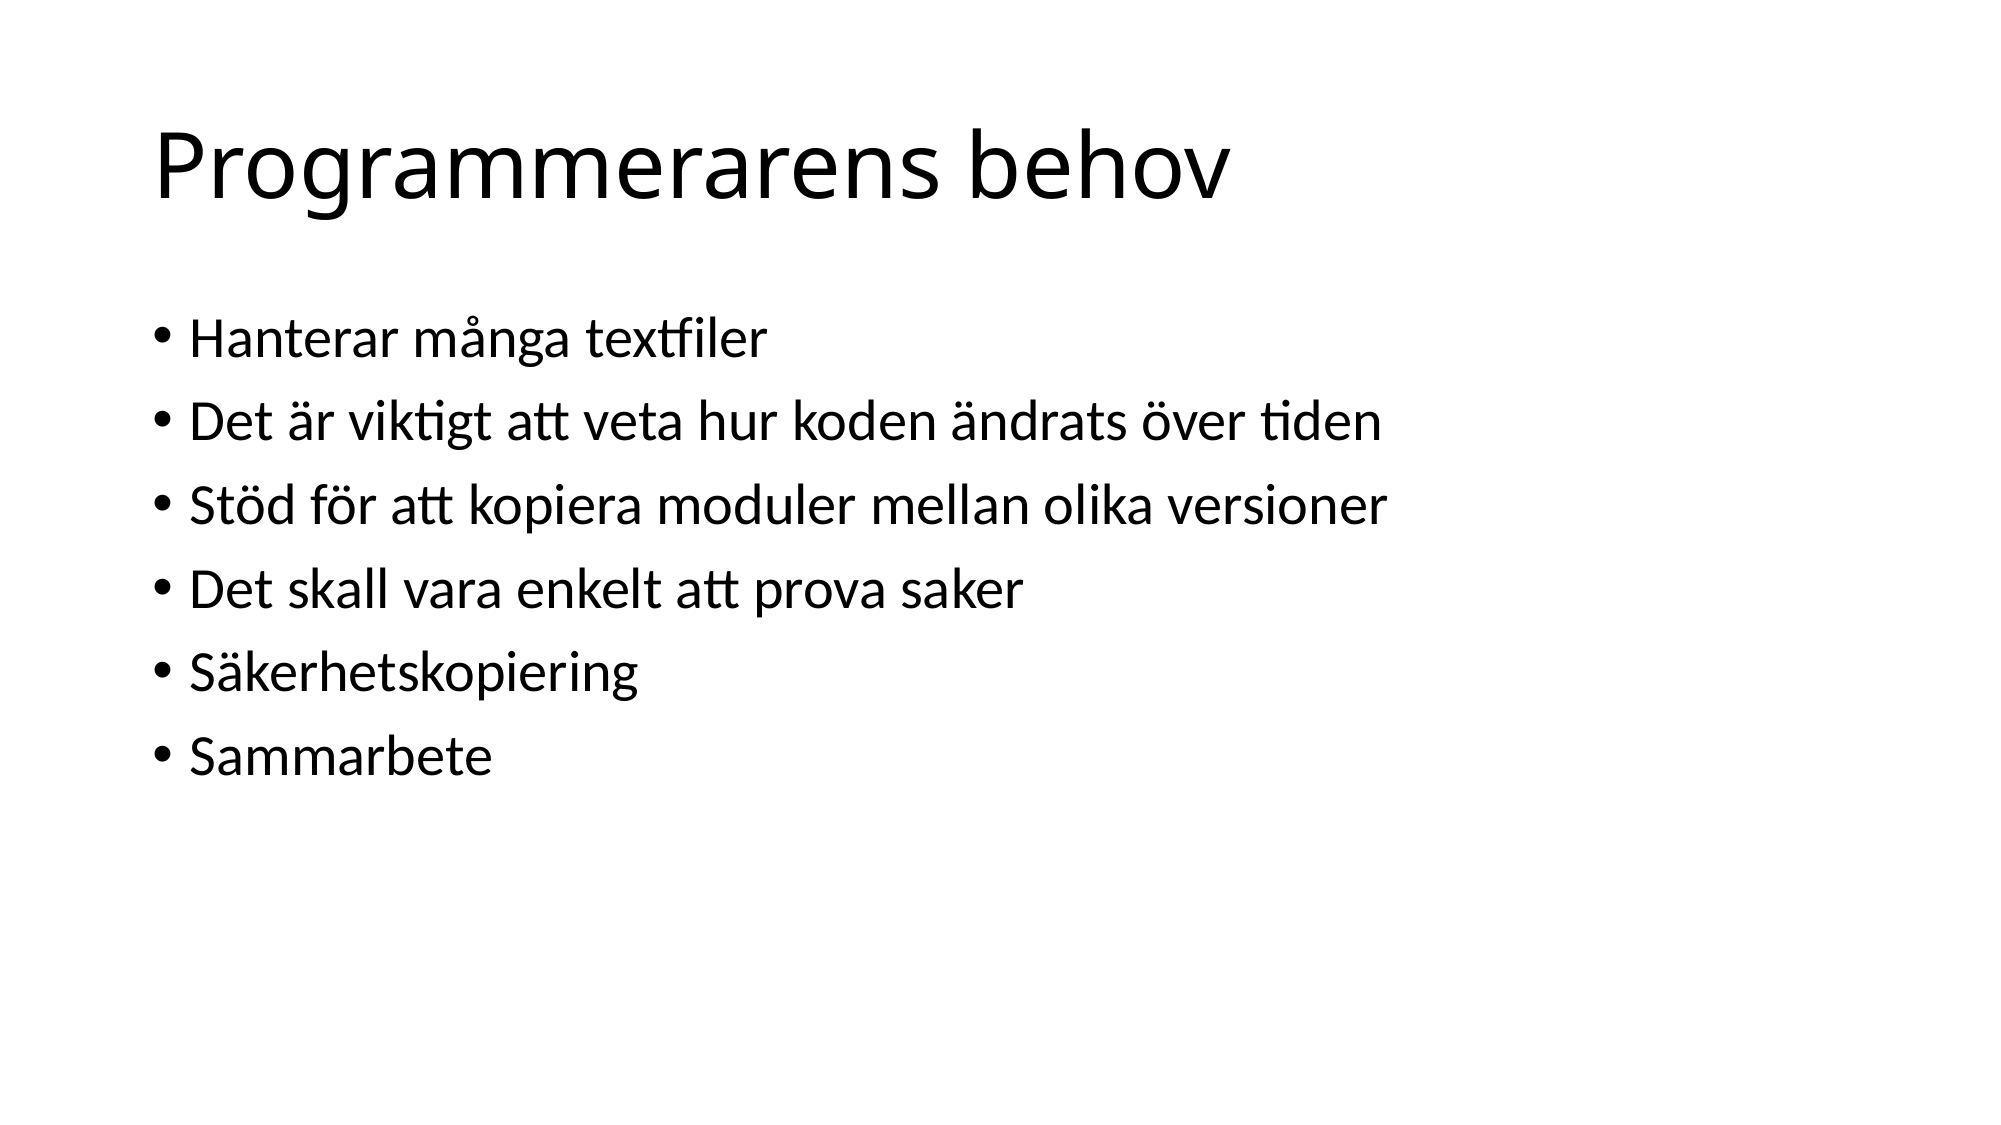

# Programmerarens behov
Hanterar många textfiler
Det är viktigt att veta hur koden ändrats över tiden
Stöd för att kopiera moduler mellan olika versioner
Det skall vara enkelt att prova saker
Säkerhetskopiering
Sammarbete